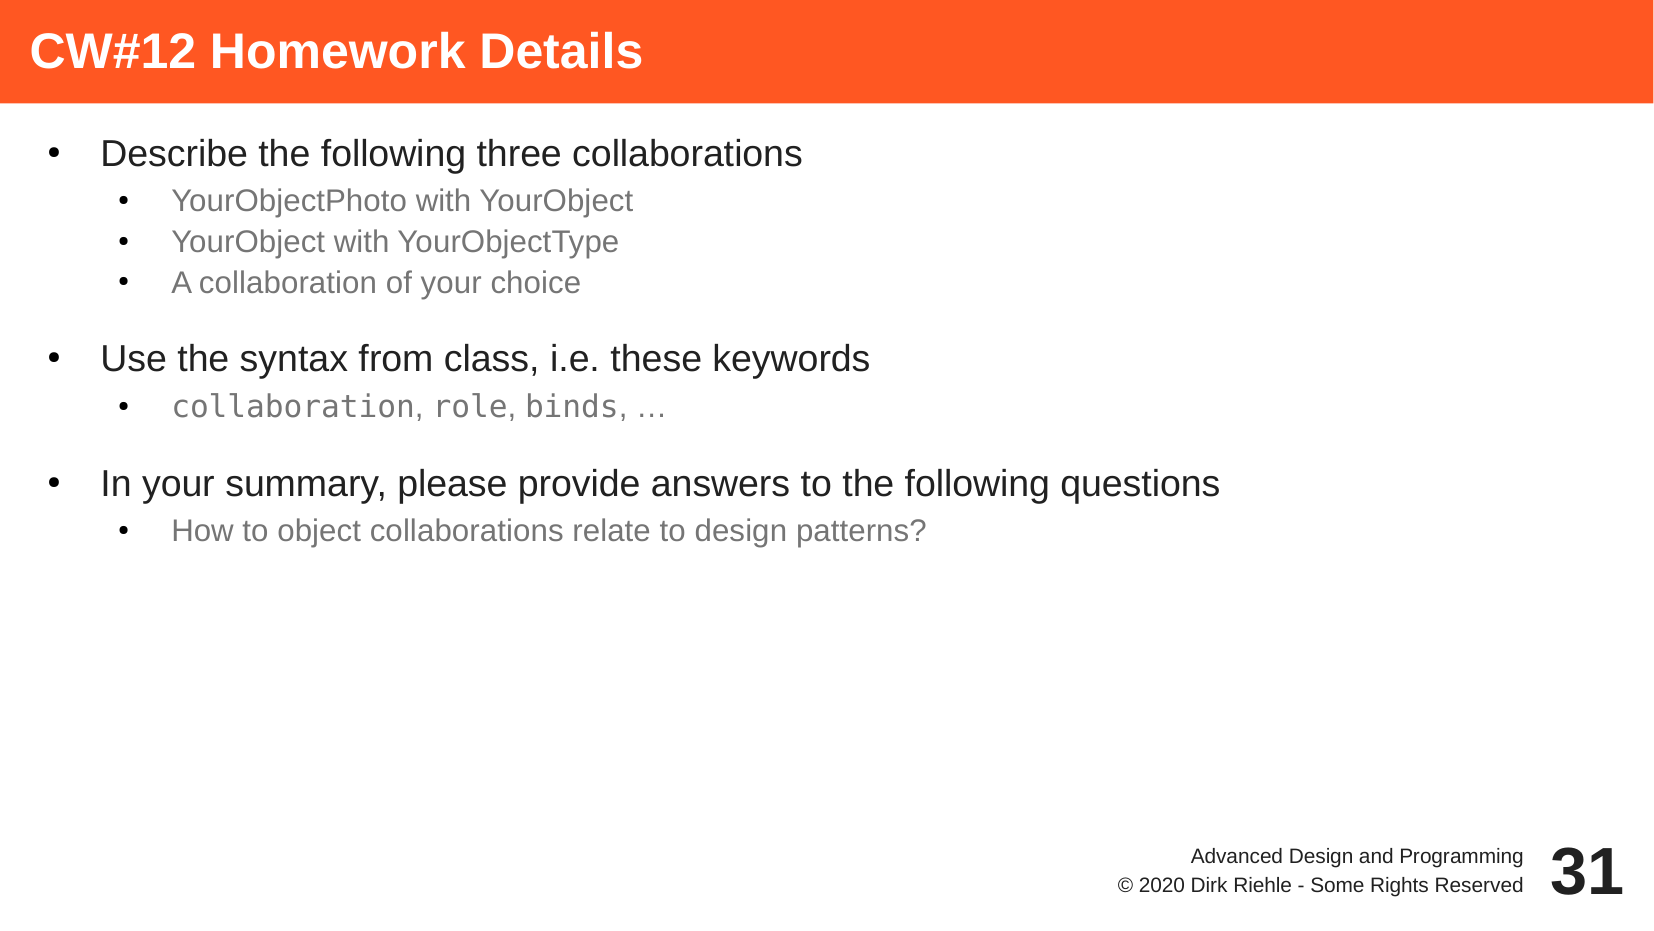

# CW#12 Homework Details
Describe the following three collaborations
YourObjectPhoto with YourObject
YourObject with YourObjectType
A collaboration of your choice
Use the syntax from class, i.e. these keywords
collaboration, role, binds, …
In your summary, please provide answers to the following questions
How to object collaborations relate to design patterns?
Advanced Design and Programming
31
© 2020 Dirk Riehle - Some Rights Reserved